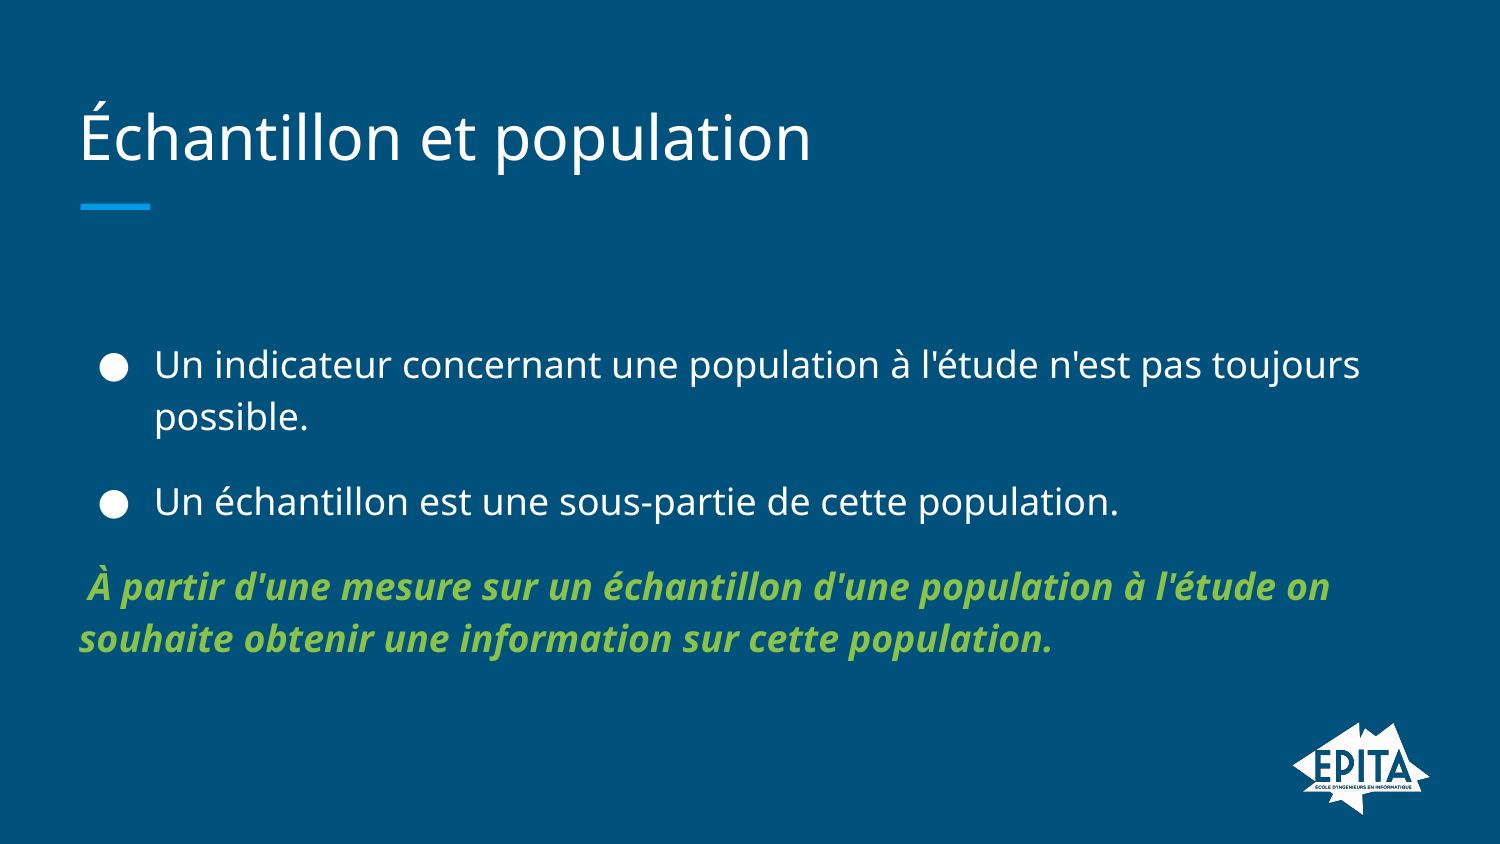

# Échantillon et population
Un indicateur concernant une population à l'étude n'est pas toujours possible.
Un échantillon est une sous-partie de cette population.
 À partir d'une mesure sur un échantillon d'une population à l'étude on souhaite obtenir une information sur cette population.